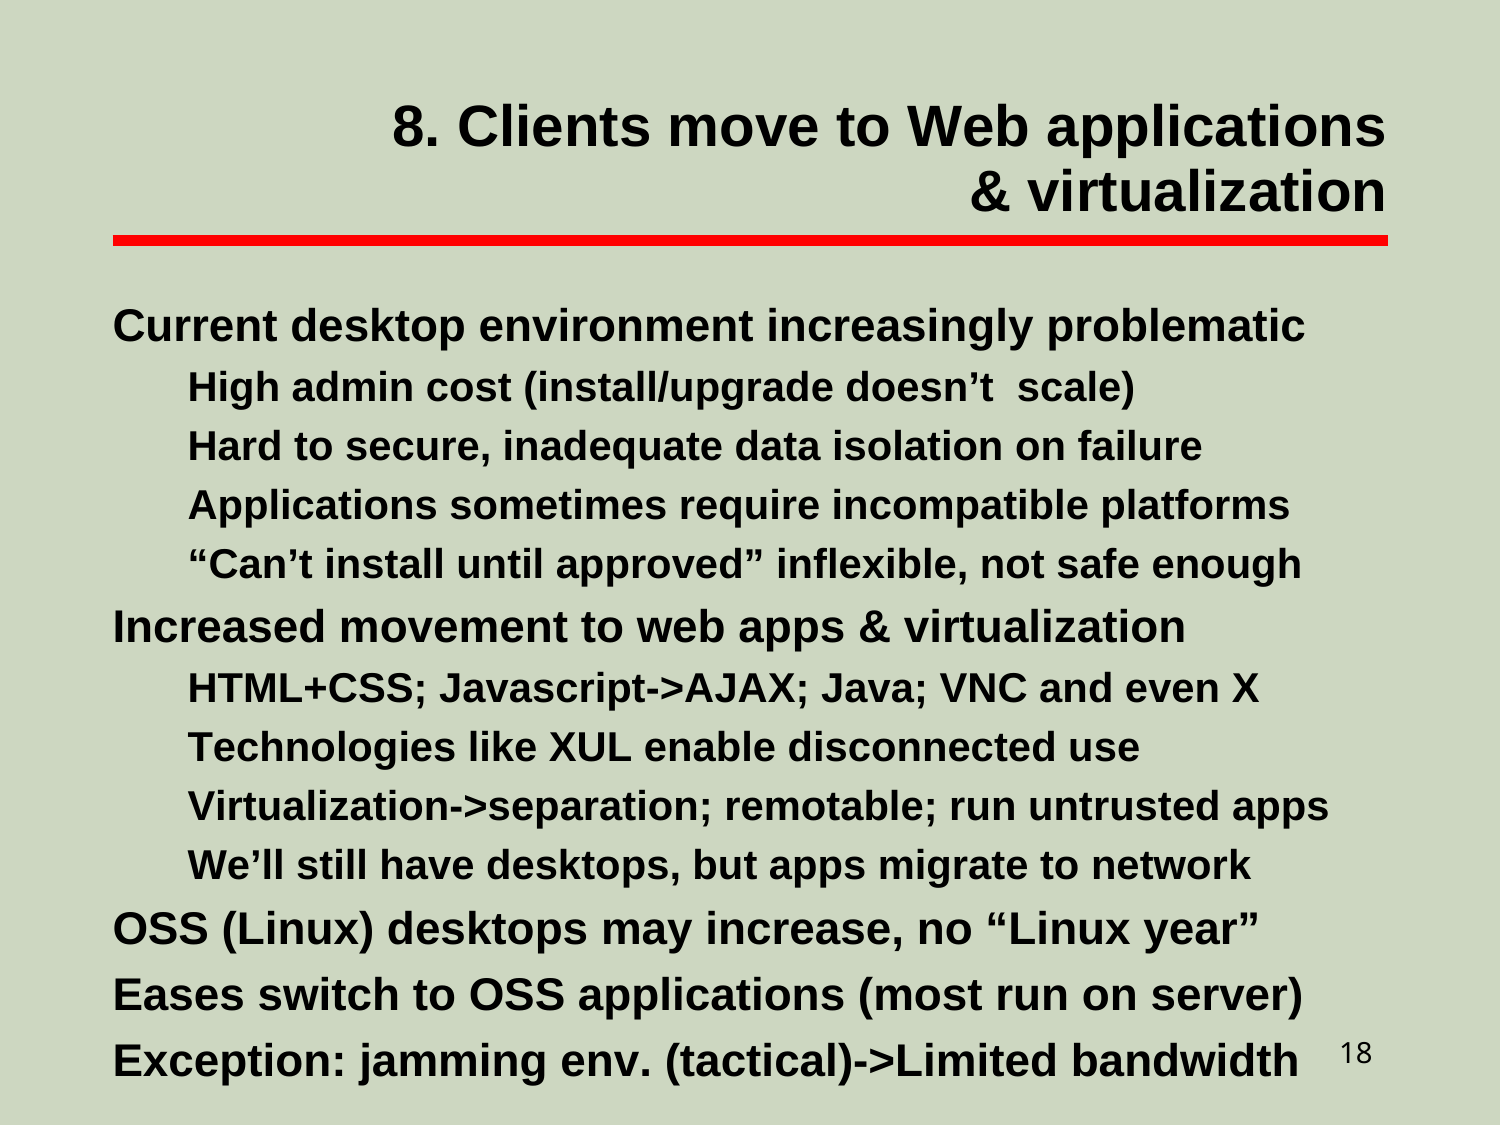

# 8. Clients move to Web applications & virtualization
Current desktop environment increasingly problematic
High admin cost (install/upgrade doesn’t scale)
Hard to secure, inadequate data isolation on failure
Applications sometimes require incompatible platforms
“Can’t install until approved” inflexible, not safe enough
Increased movement to web apps & virtualization
HTML+CSS; Javascript->AJAX; Java; VNC and even X
Technologies like XUL enable disconnected use
Virtualization->separation; remotable; run untrusted apps
We’ll still have desktops, but apps migrate to network
OSS (Linux) desktops may increase, no “Linux year”
Eases switch to OSS applications (most run on server)
Exception: jamming env. (tactical)->Limited bandwidth